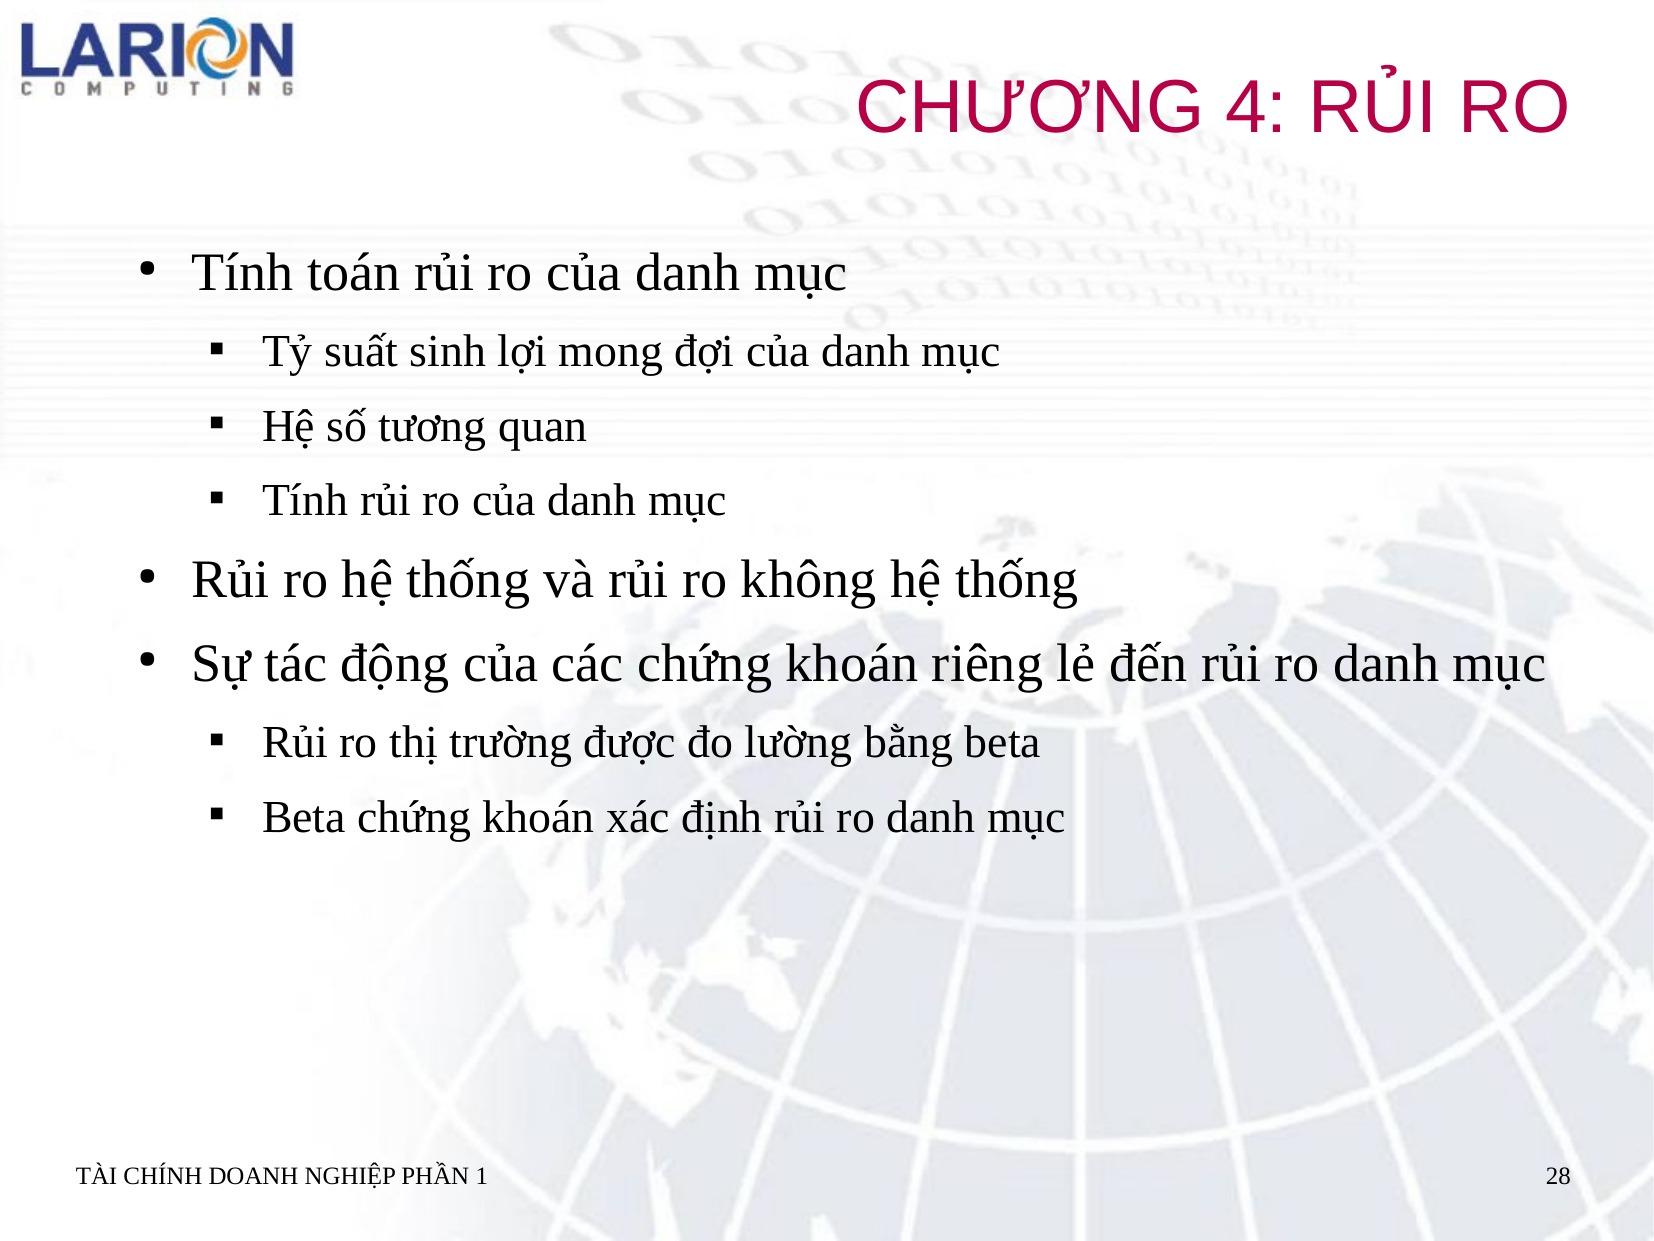

# CHƯƠNG 4: RỦI RO
Tính toán rủi ro của danh mục
Tỷ suất sinh lợi mong đợi của danh mục
Hệ số tương quan
Tính rủi ro của danh mục
Rủi ro hệ thống và rủi ro không hệ thống
Sự tác động của các chứng khoán riêng lẻ đến rủi ro danh mục
Rủi ro thị trường được đo lường bằng beta
Beta chứng khoán xác định rủi ro danh mục
TÀI CHÍNH DOANH NGHIỆP PHẦN 1
28